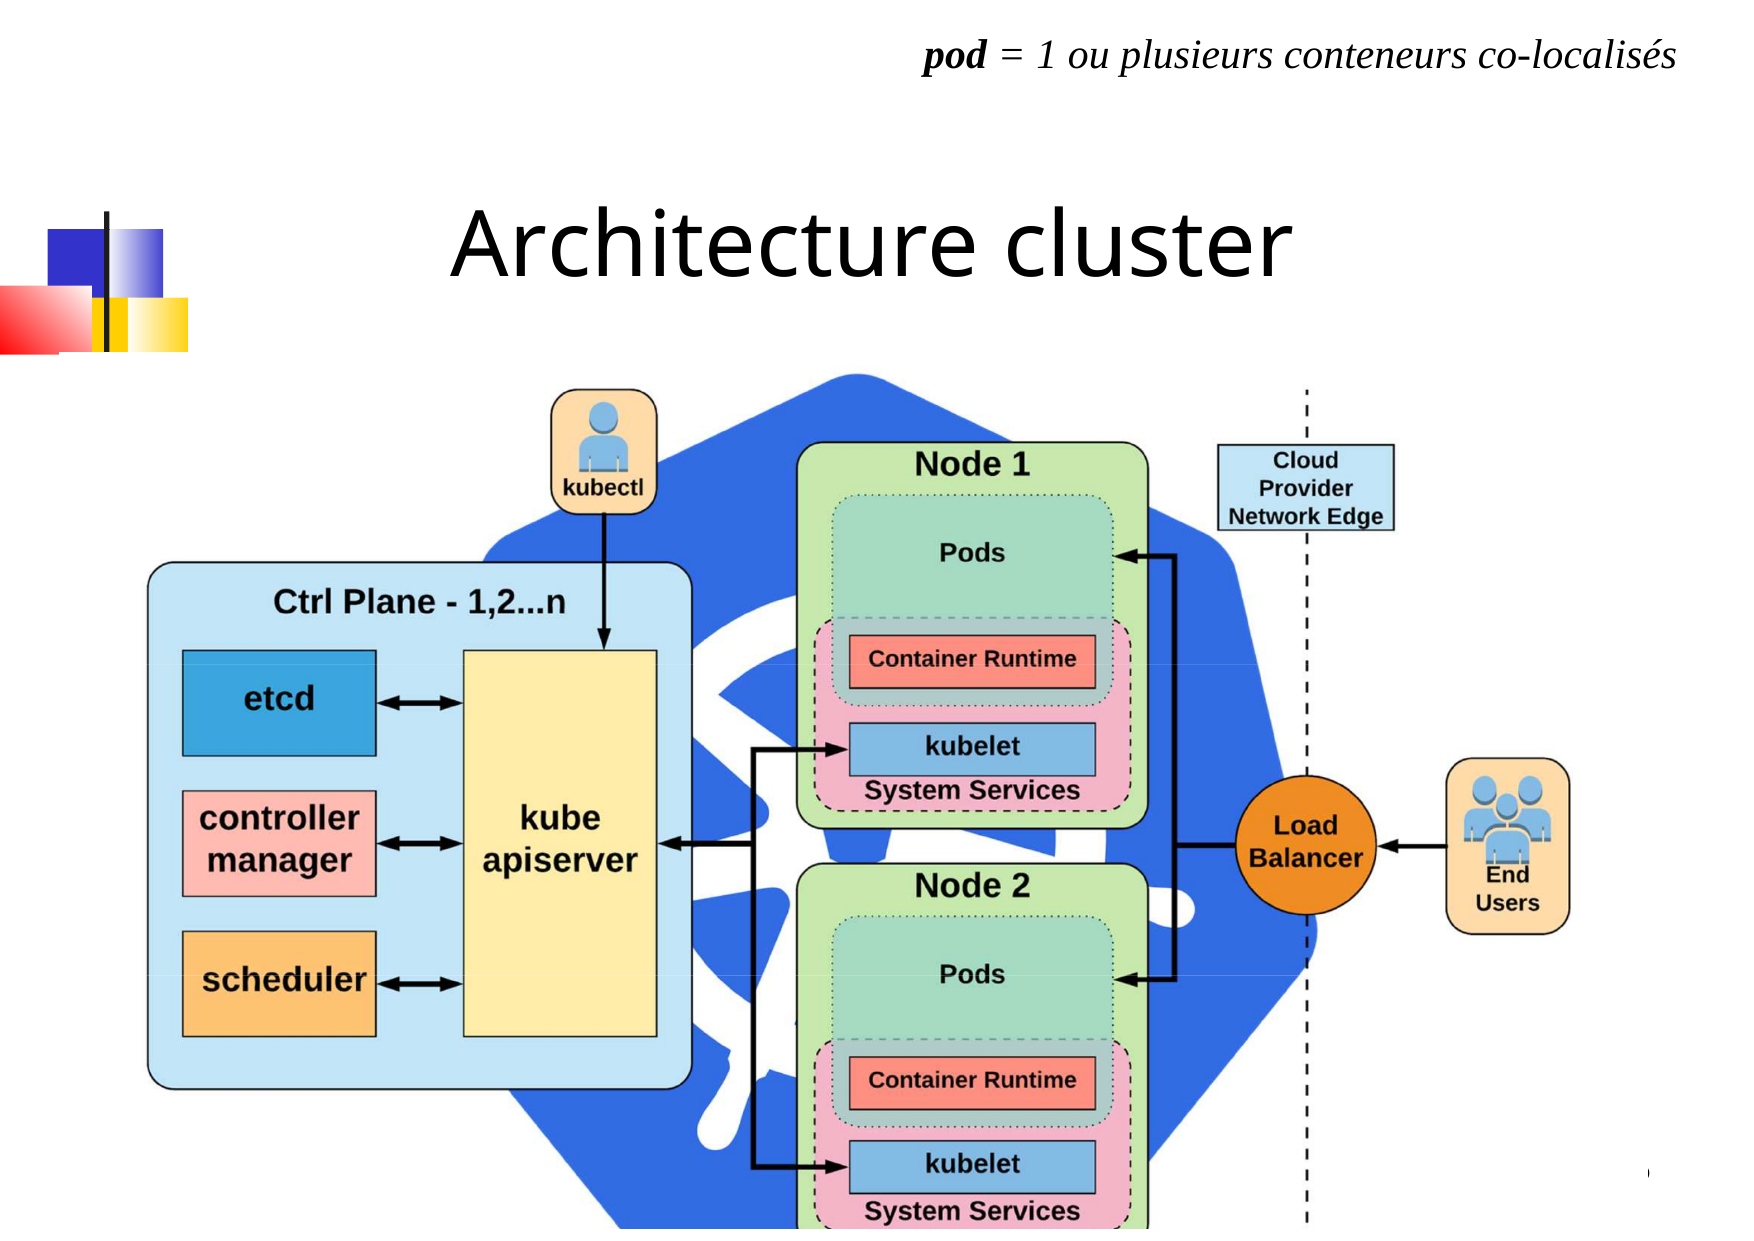

pod = 1 ou plusieurs conteneurs co-localisés
# Architecture cluster